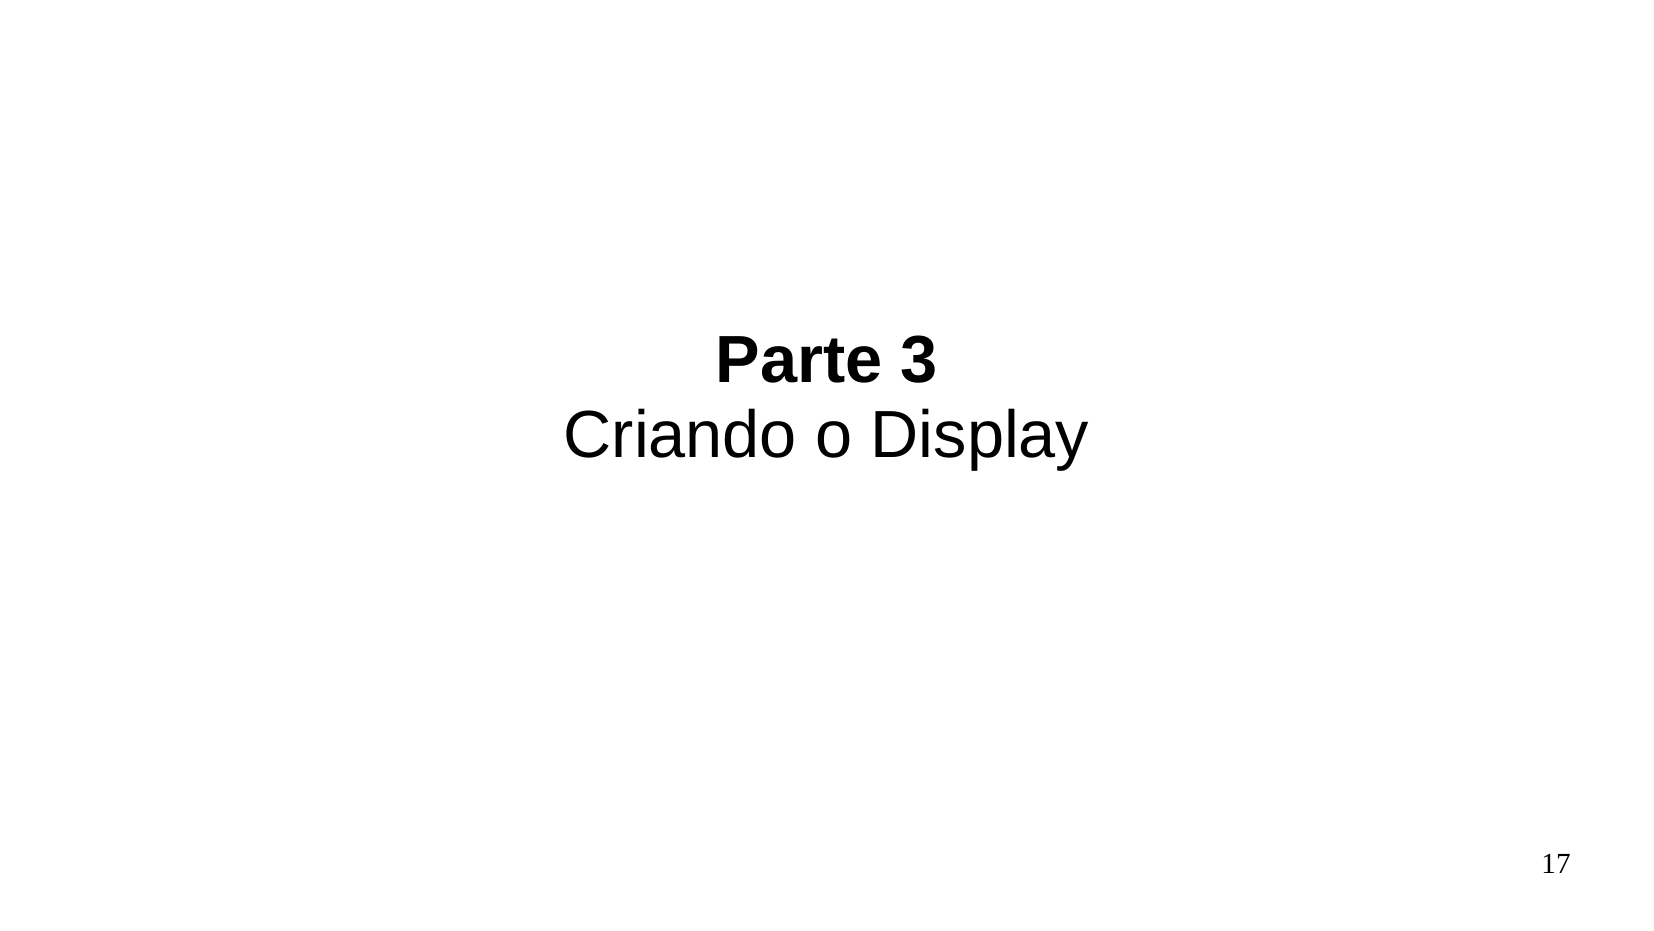

# Parte 3
Criando o Display
17